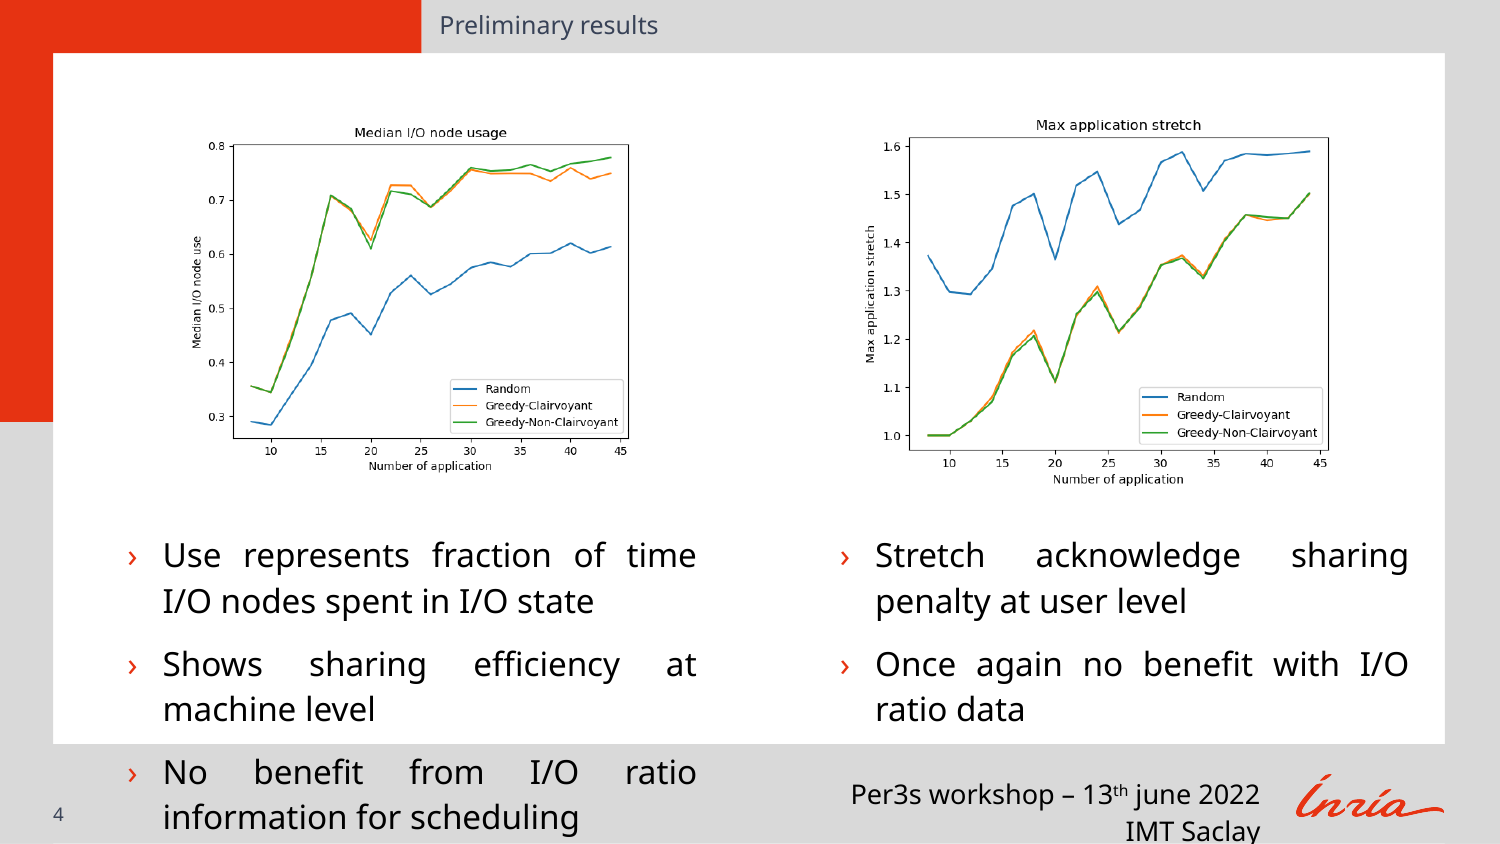

# Preliminary results
Median use
Stretch acknowledge sharing penalty at user level
Once again no benefit with I/O ratio data
Use represents fraction of time I/O nodes spent in I/O state
Shows sharing efficiency at machine level
No benefit from I/O ratio information for scheduling
Per3s workshop – 13th june 2022
IMT Saclay
4